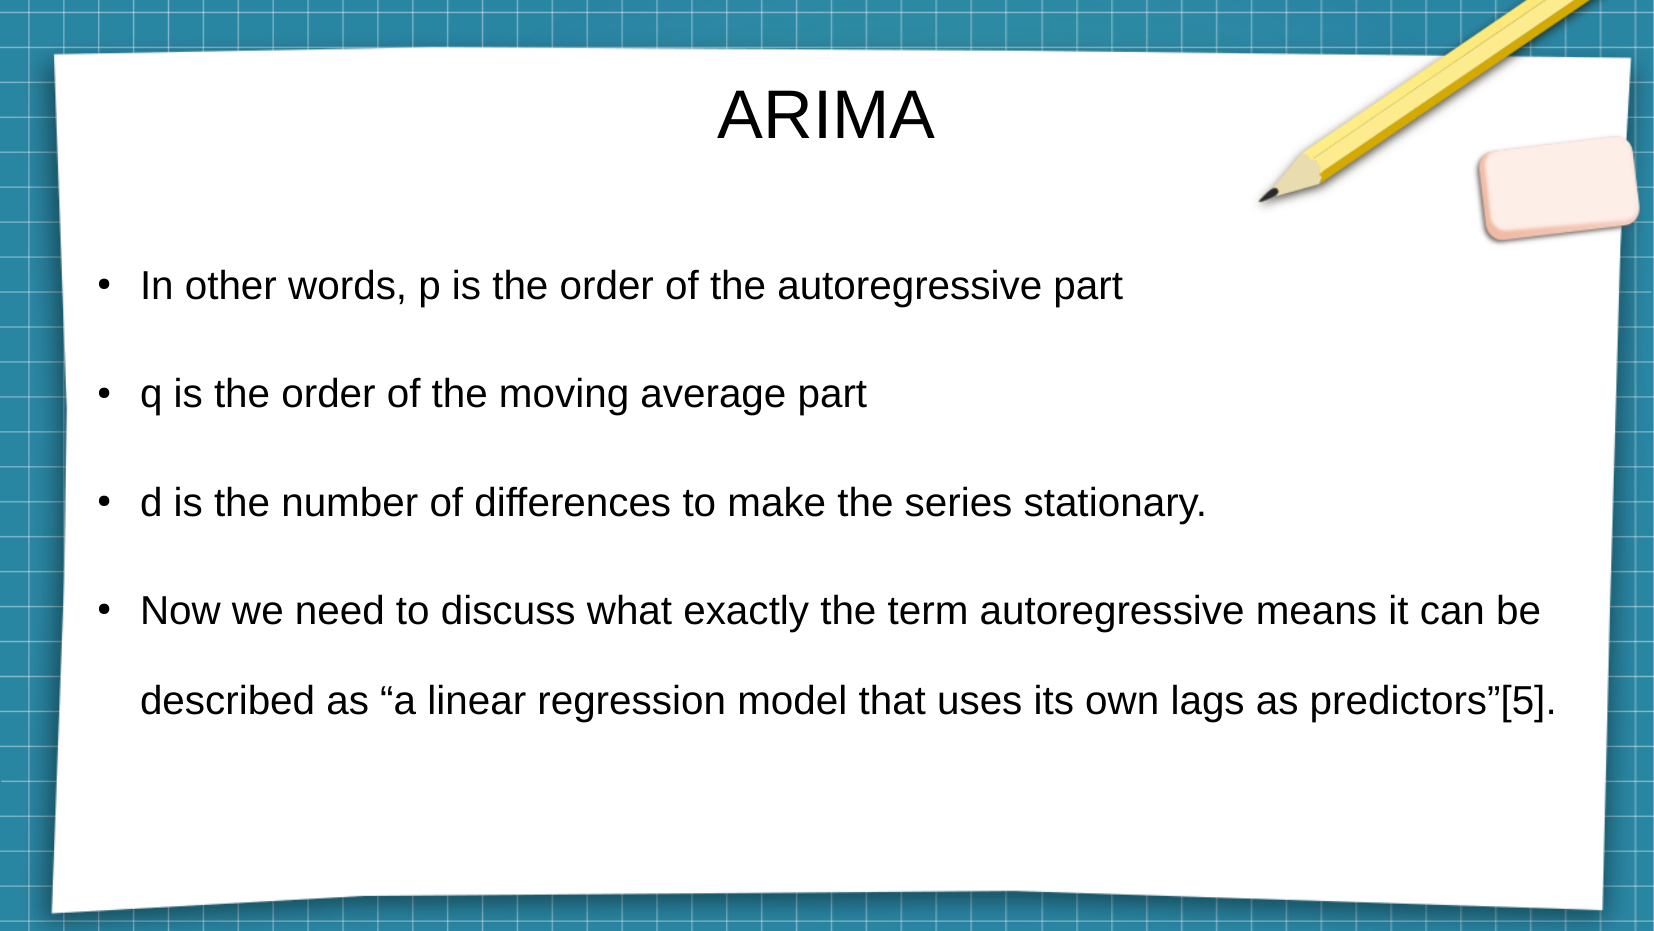

# ARIMA
In other words, p is the order of the autoregressive part
q is the order of the moving average part
d is the number of differences to make the series stationary.
Now we need to discuss what exactly the term autoregressive means it can be described as “a linear regression model that uses its own lags as predictors”[5].